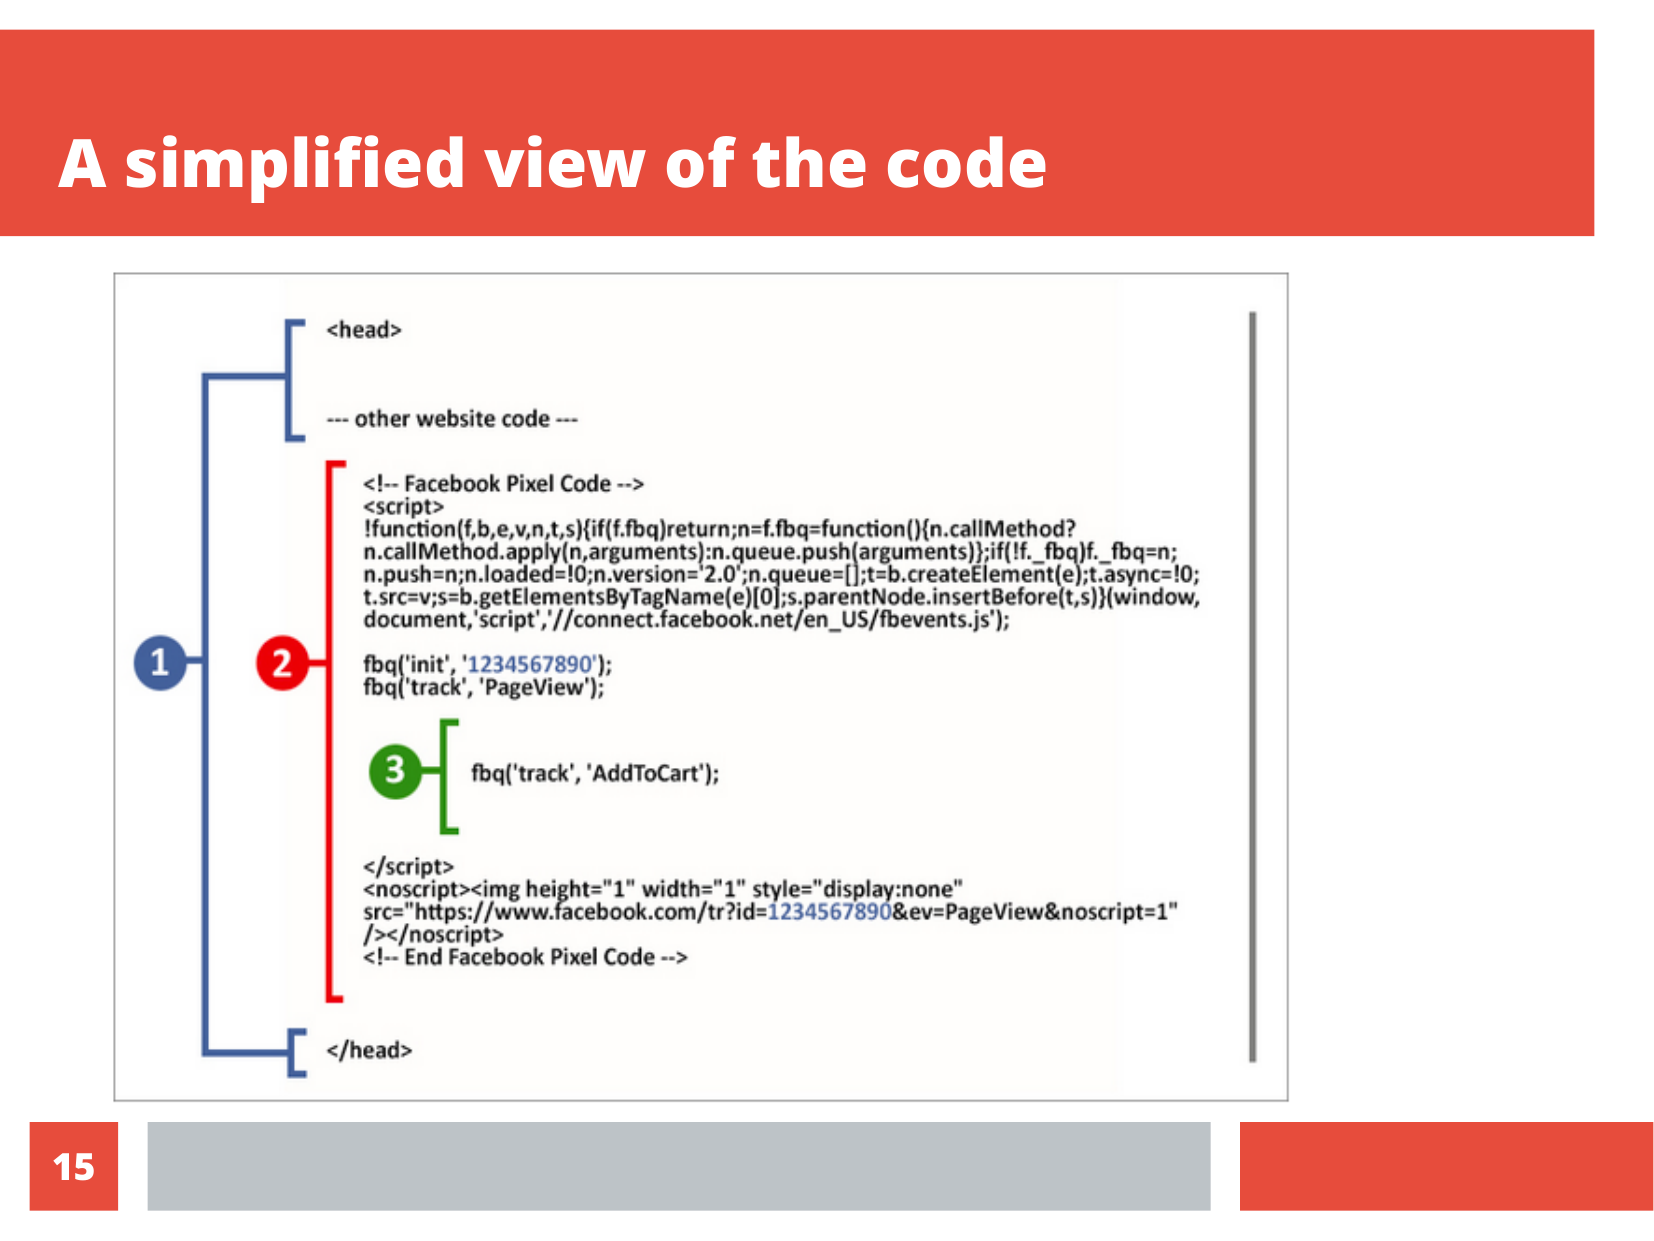

# A simplified view of the code
15